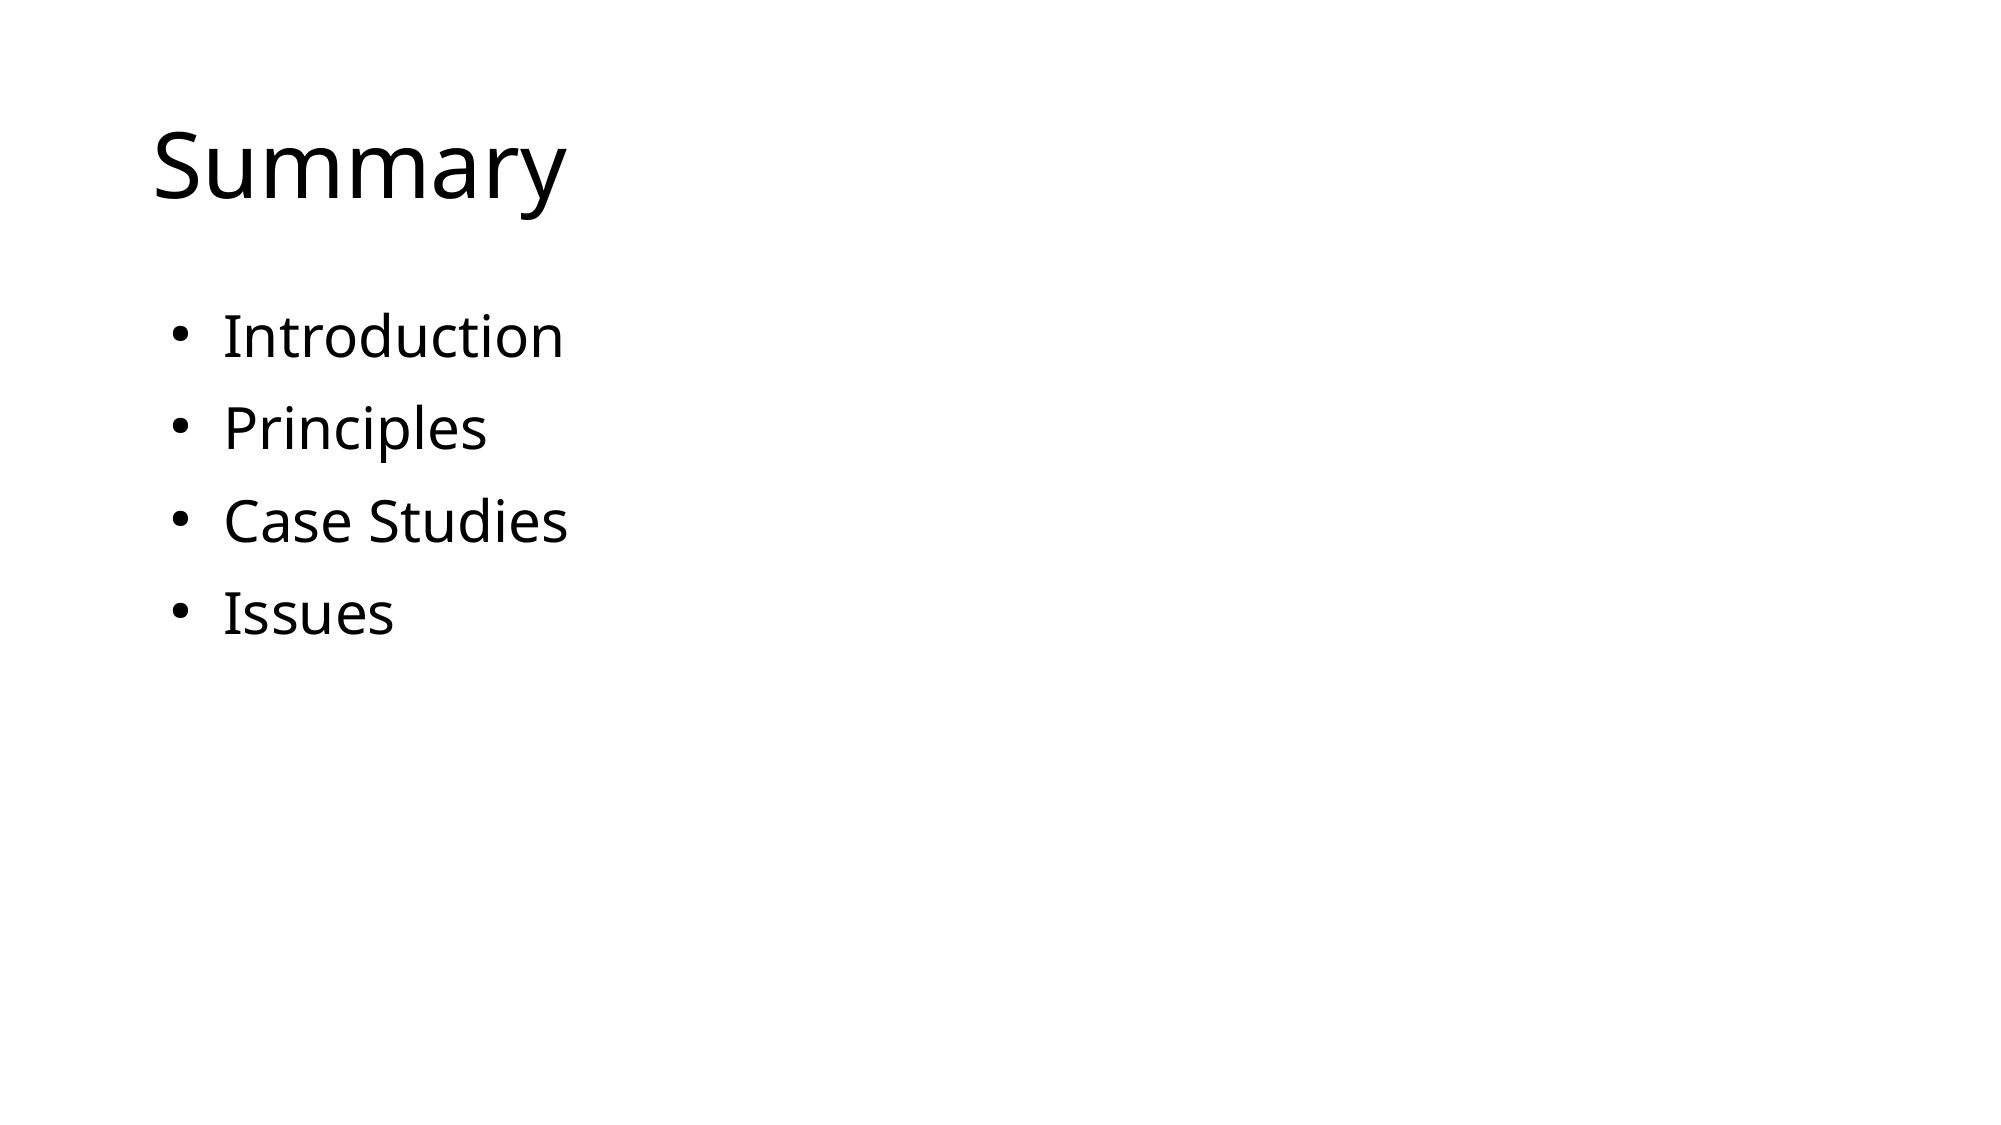

#toc
#popto 0
# Summary
Introduction
Principles
Case Studies
Issues